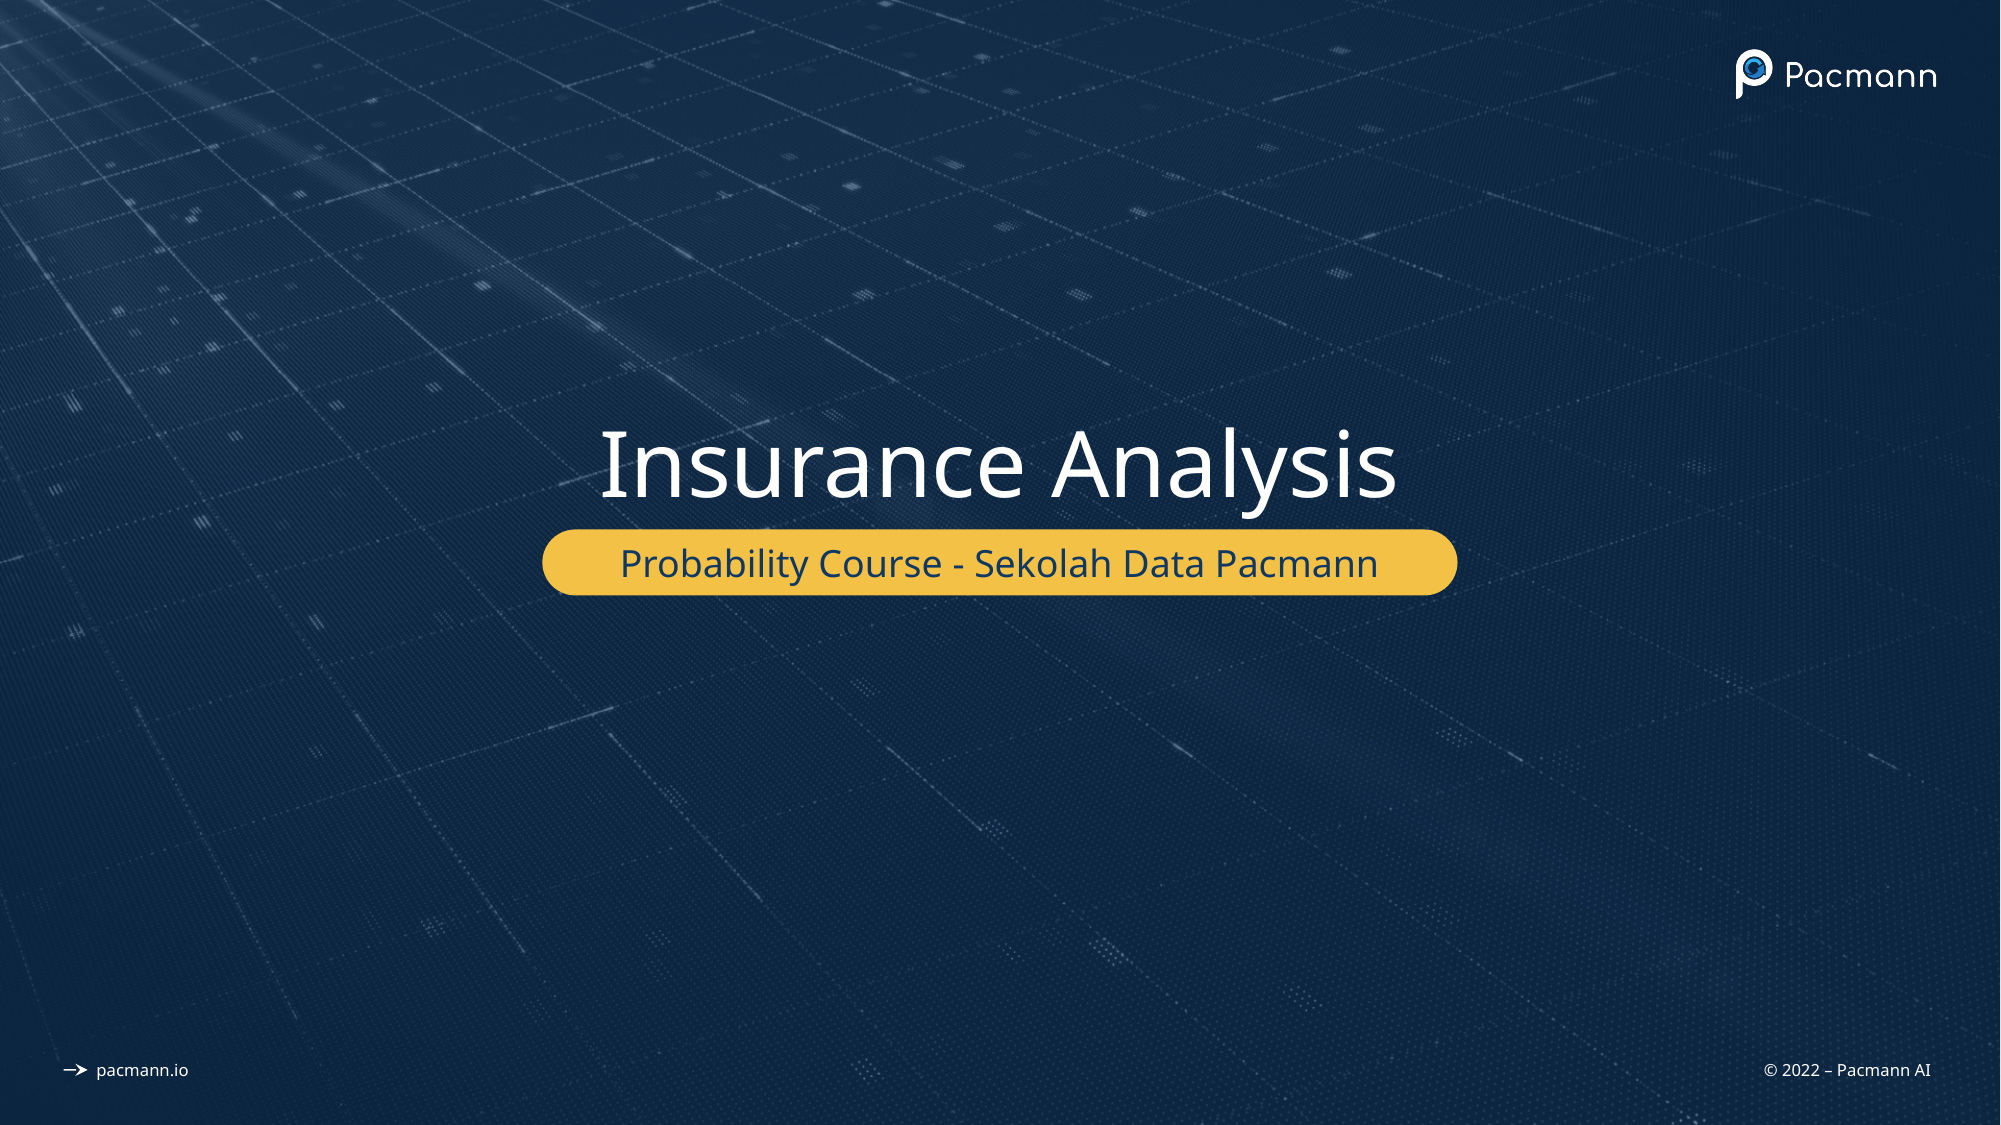

Insurance Analysis
Probability Course - Sekolah Data Pacmann
pacmann.io
© 2022 – Pacmann AI